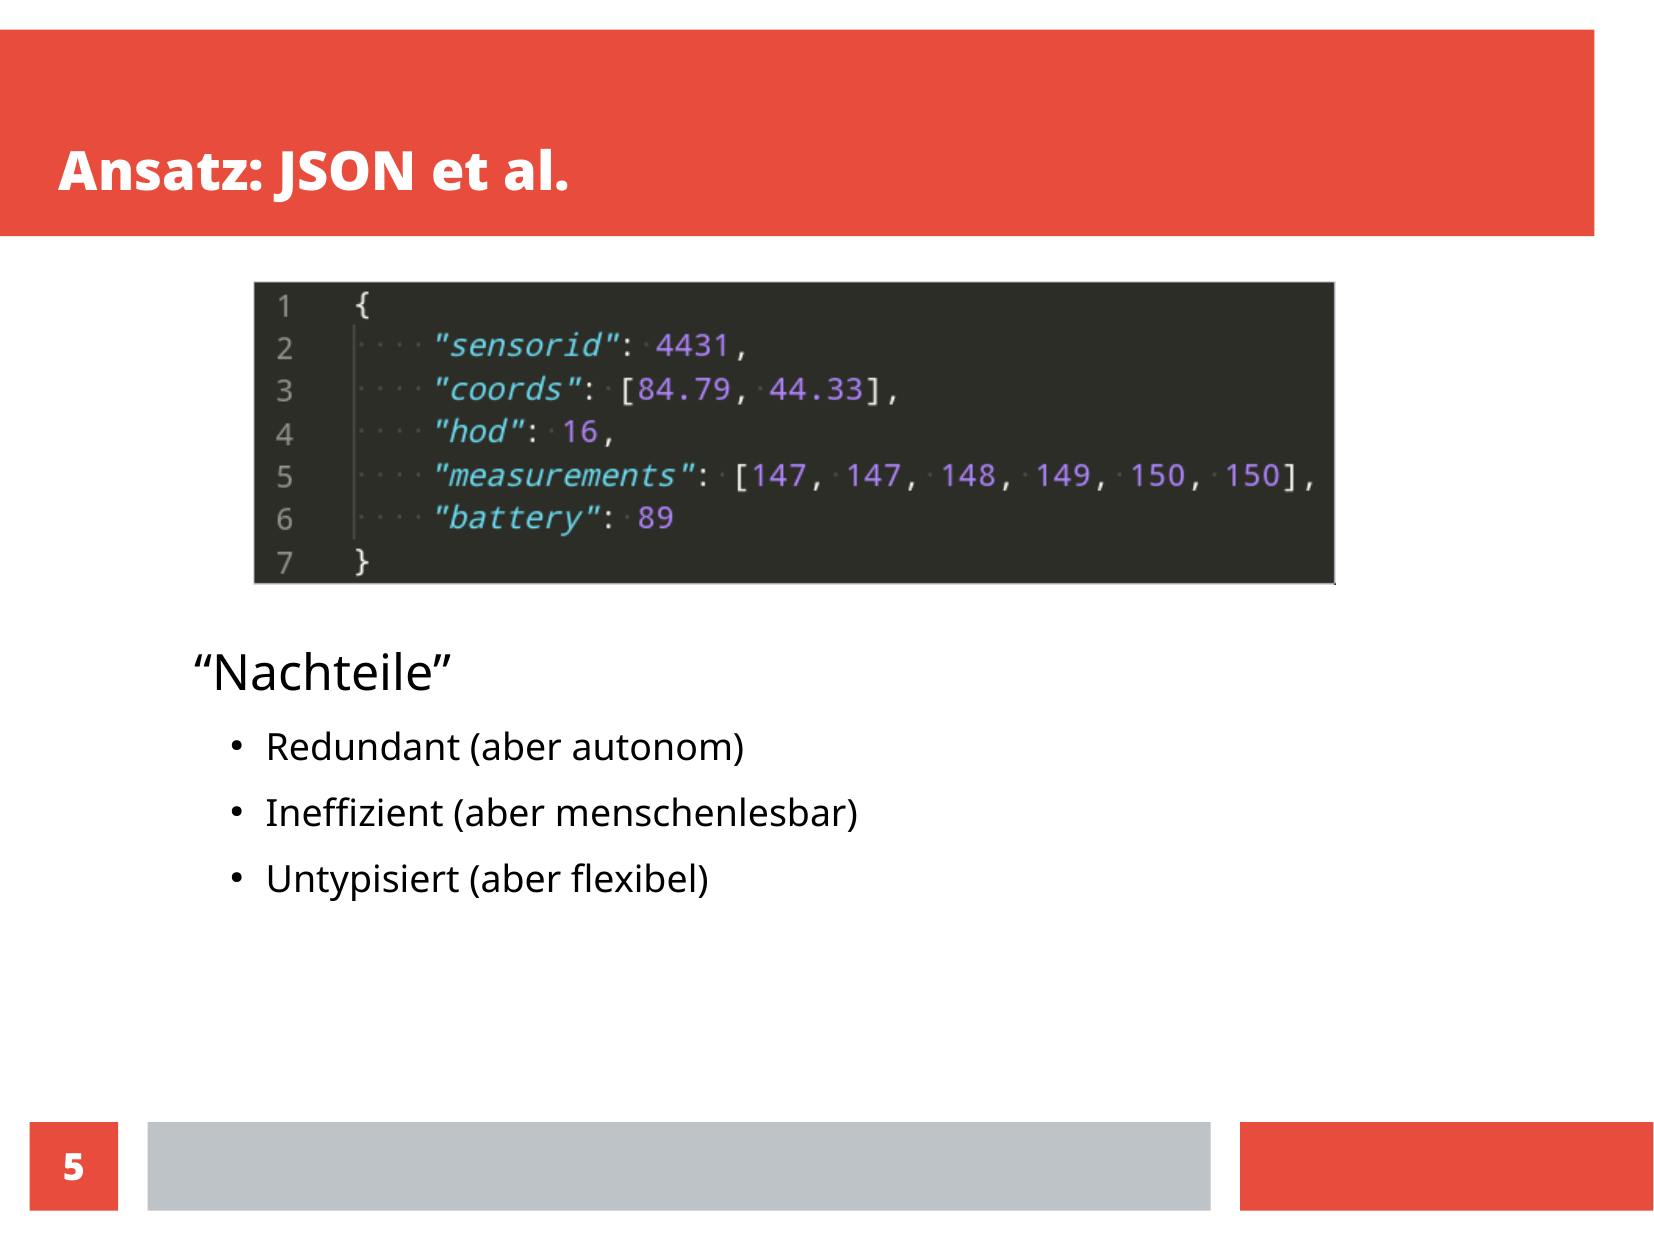

# Ansatz: JSON et al.
“Nachteile”
Redundant (aber autonom)
Ineffizient (aber menschenlesbar)
Untypisiert (aber flexibel)
5